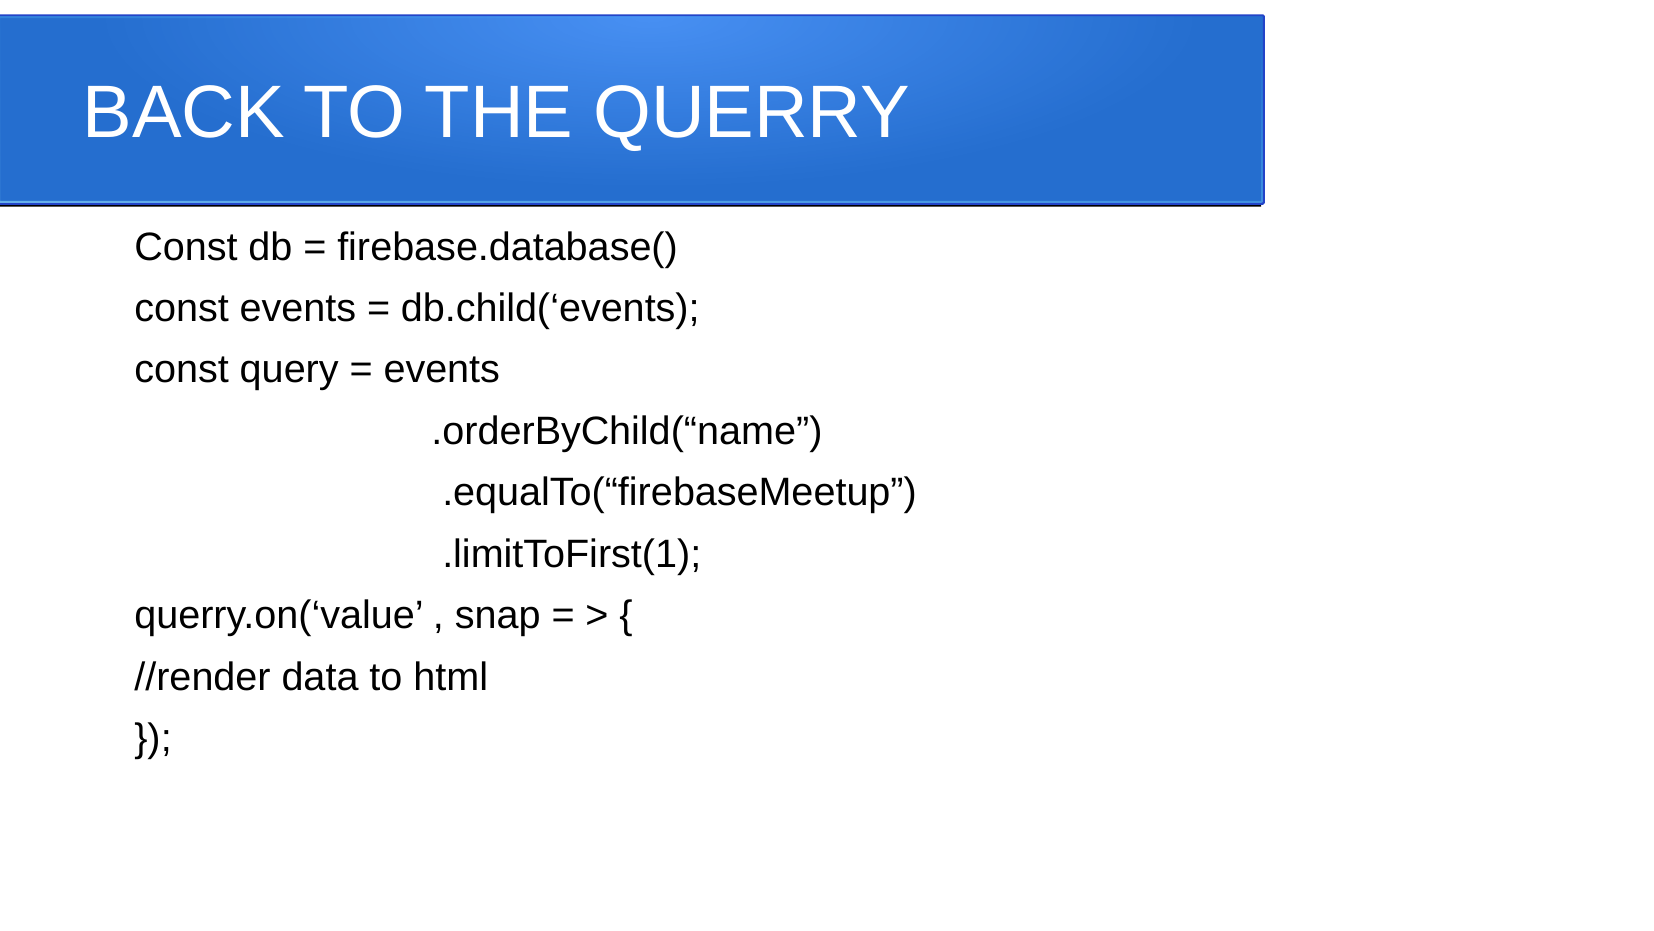

# BACK TO THE QUERRY
Const db = firebase.database()
const events = db.child(‘events);
const query = events
 .orderByChild(“name”)
 .equalTo(“firebaseMeetup”)
 .limitToFirst(1);
querry.on(‘value’ , snap = > {
//render data to html
});